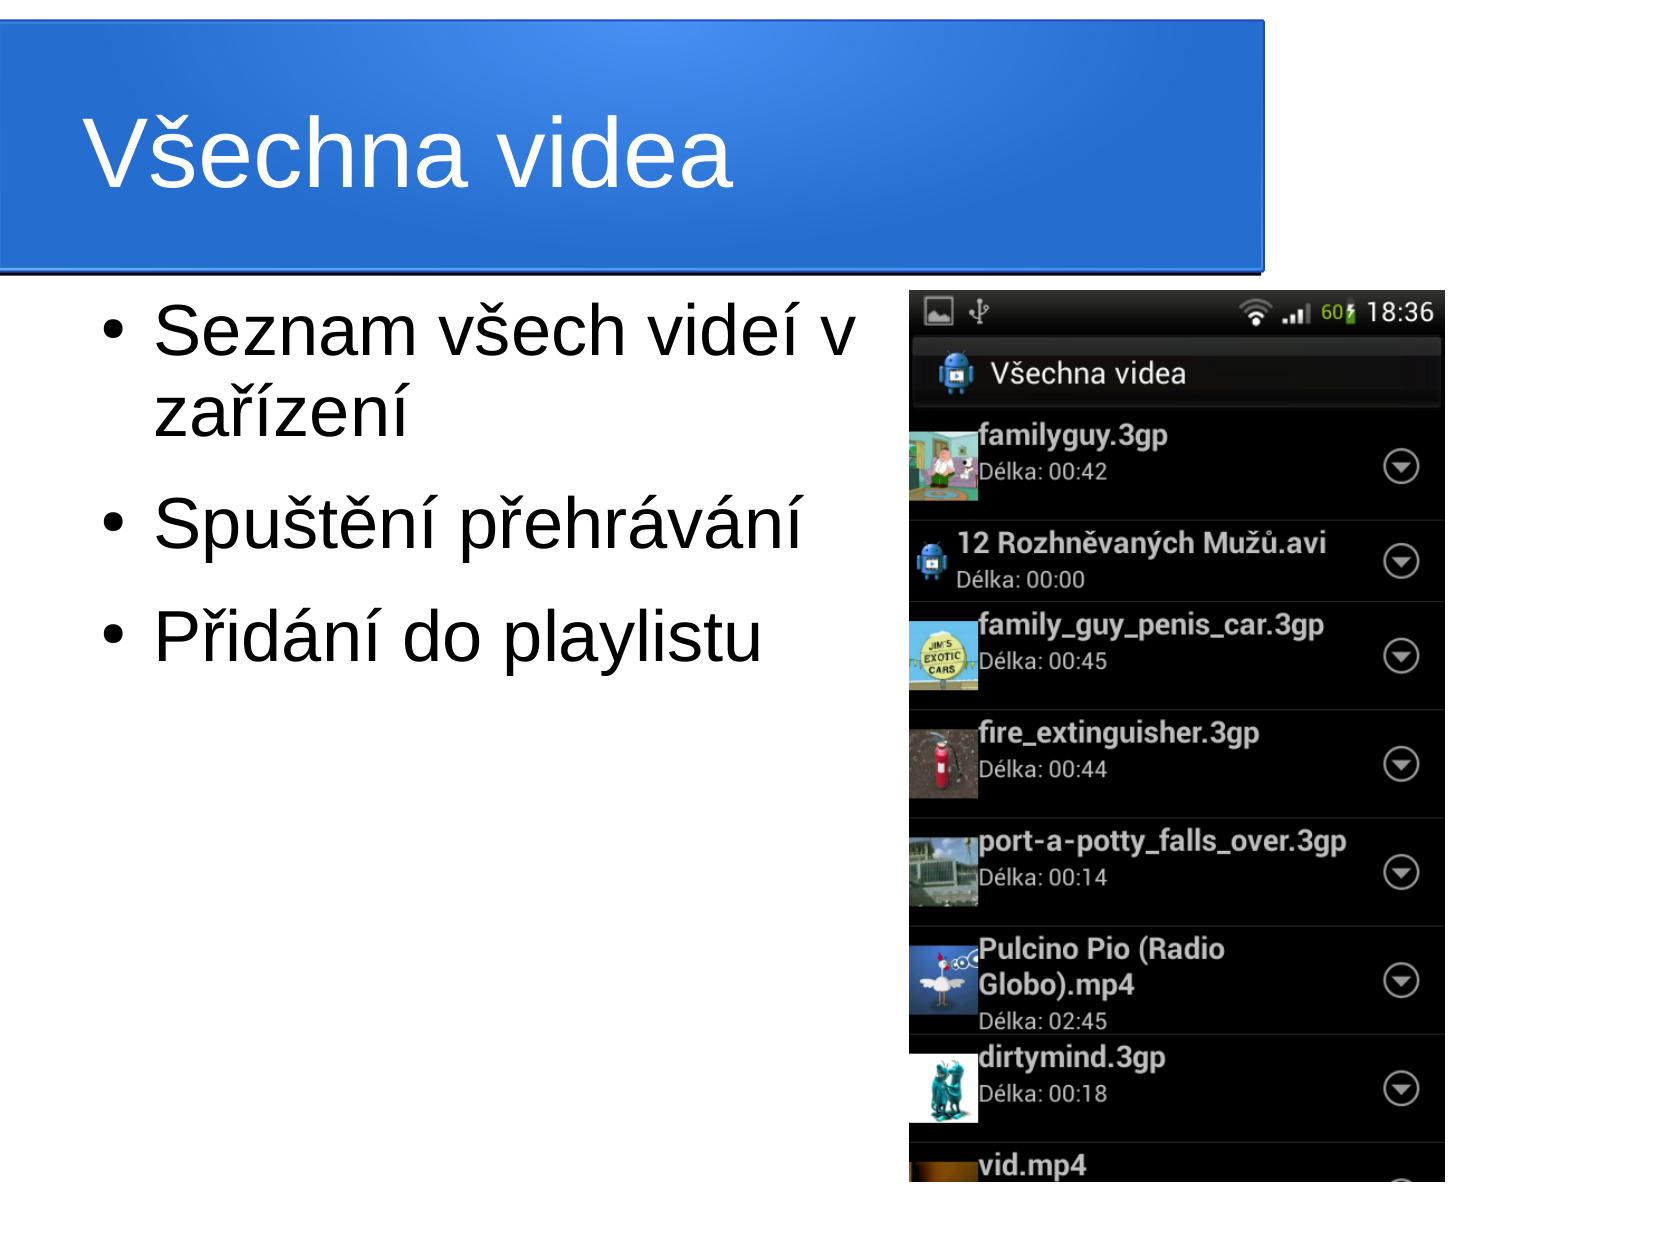

# Všechna videa
Seznam všech videí v zařízení
Spuštění přehrávání
Přidání do playlistu